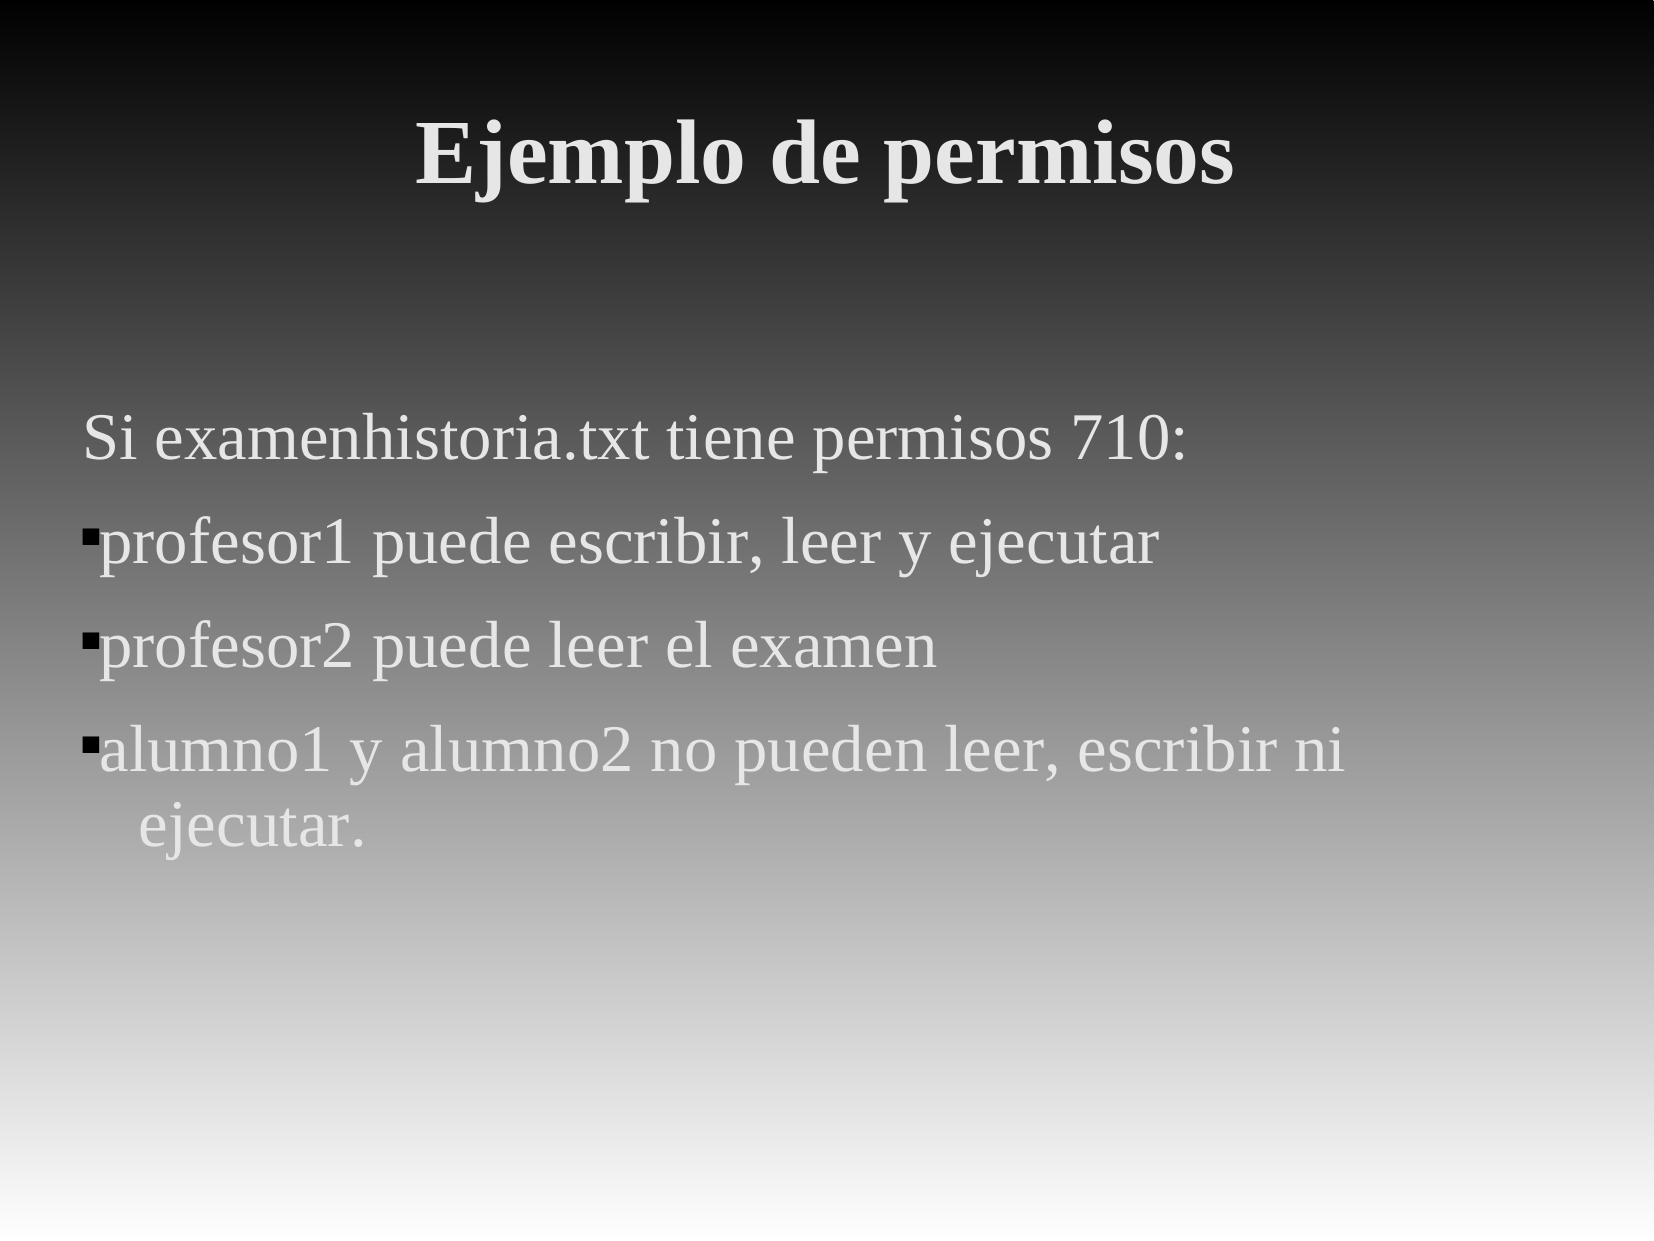

# Ejemplo de permisos
Si examenhistoria.txt tiene permisos 710:
profesor1 puede escribir, leer y ejecutar
profesor2 puede leer el examen
alumno1 y alumno2 no pueden leer, escribir ni ejecutar.